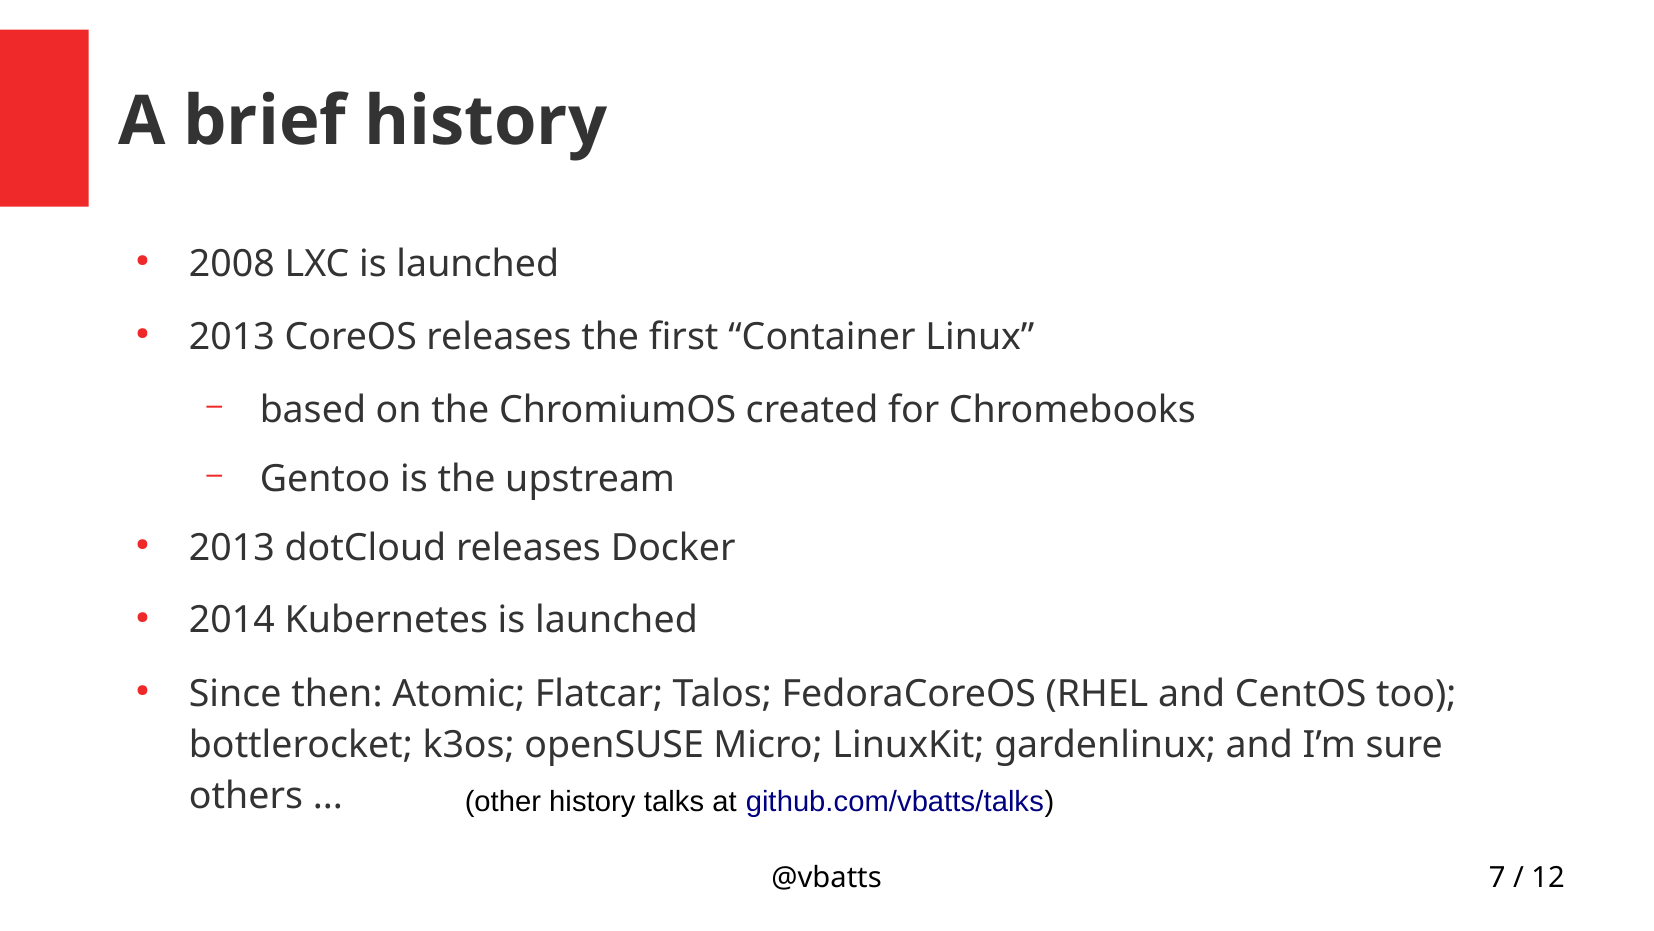

# A brief history
2008 LXC is launched
2013 CoreOS releases the first “Container Linux”
based on the ChromiumOS created for Chromebooks
Gentoo is the upstream
2013 dotCloud releases Docker
2014 Kubernetes is launched
Since then: Atomic; Flatcar; Talos; FedoraCoreOS (RHEL and CentOS too); bottlerocket; k3os; openSUSE Micro; LinuxKit; gardenlinux; and I’m sure others ...
(other history talks at github.com/vbatts/talks)
@vbatts
7